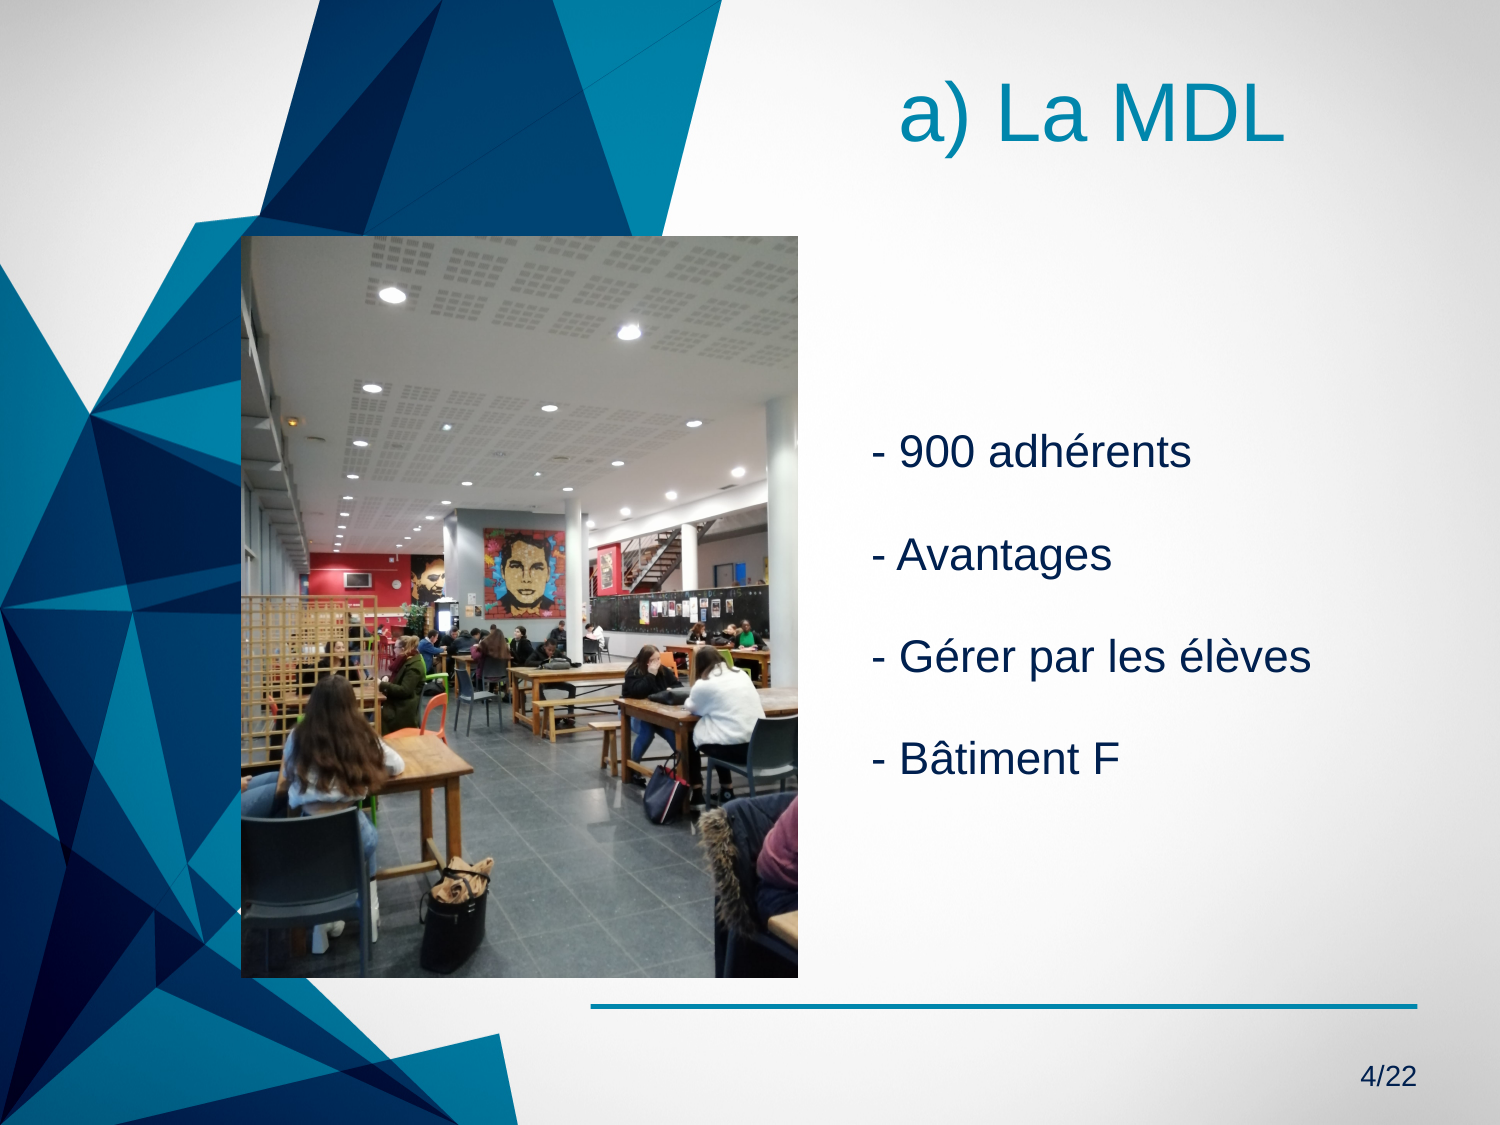

# a) La MDL
- 900 adhérents
- Avantages
- Gérer par les élèves
- Bâtiment F
4